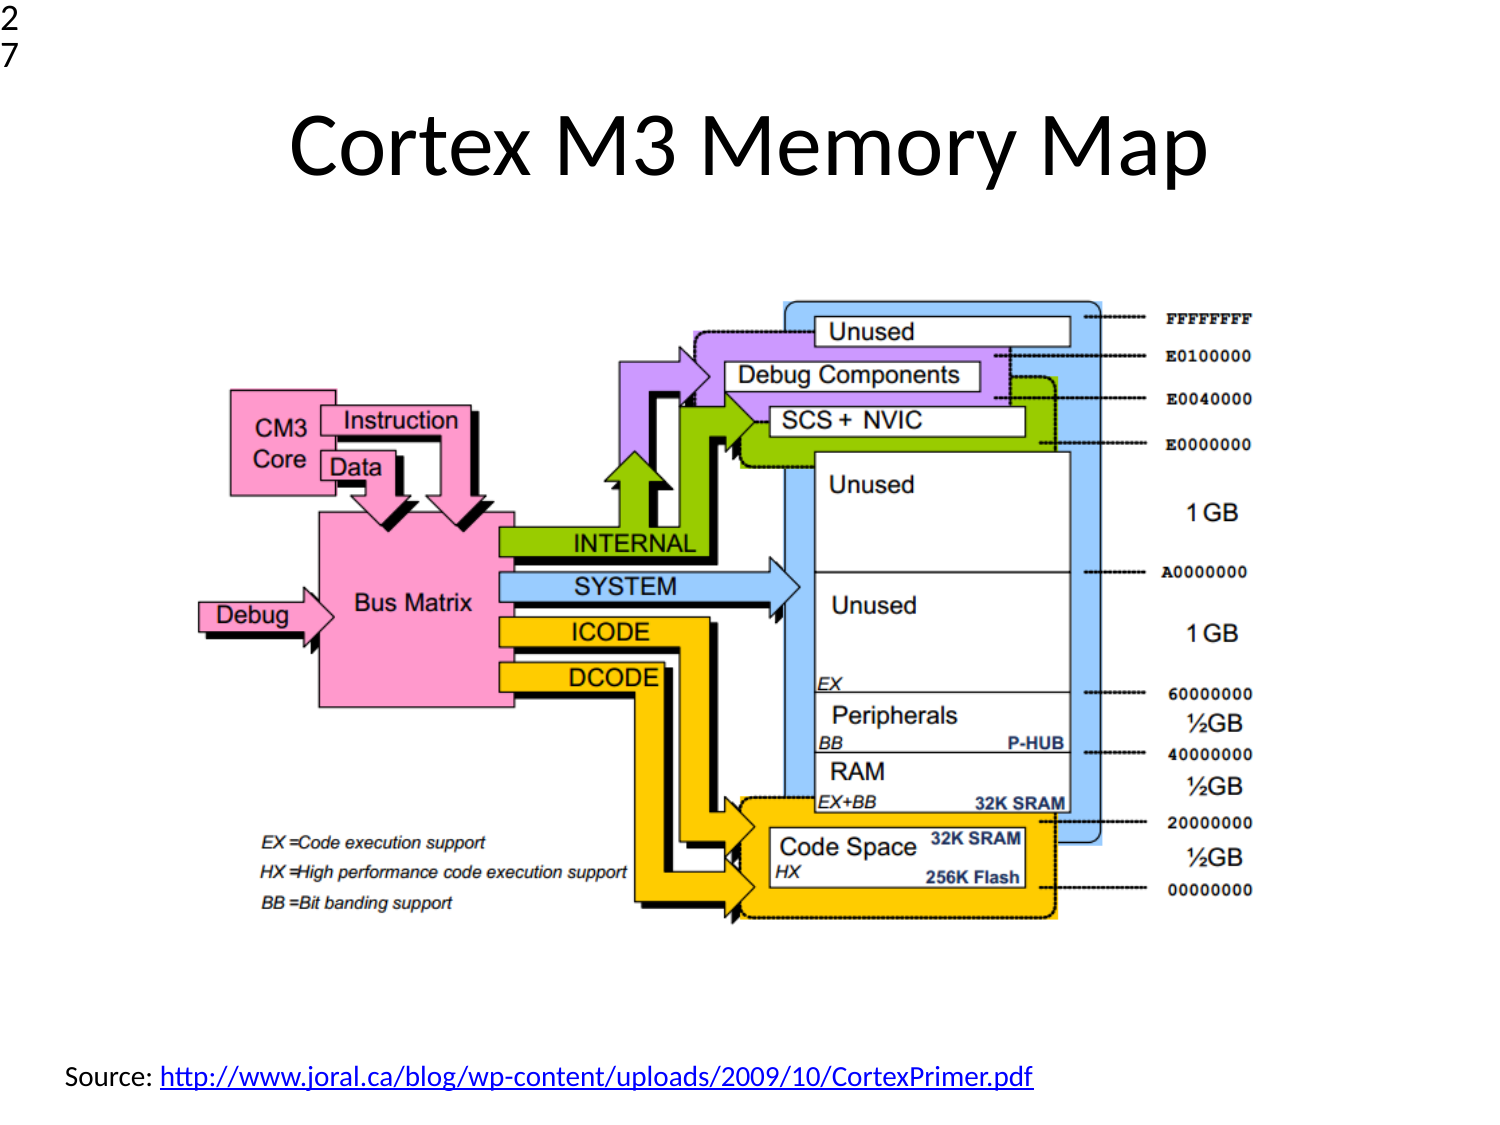

# Cortex M3 Memory Map
Source: http://www.joral.ca/blog/wp-content/uploads/2009/10/CortexPrimer.pdf